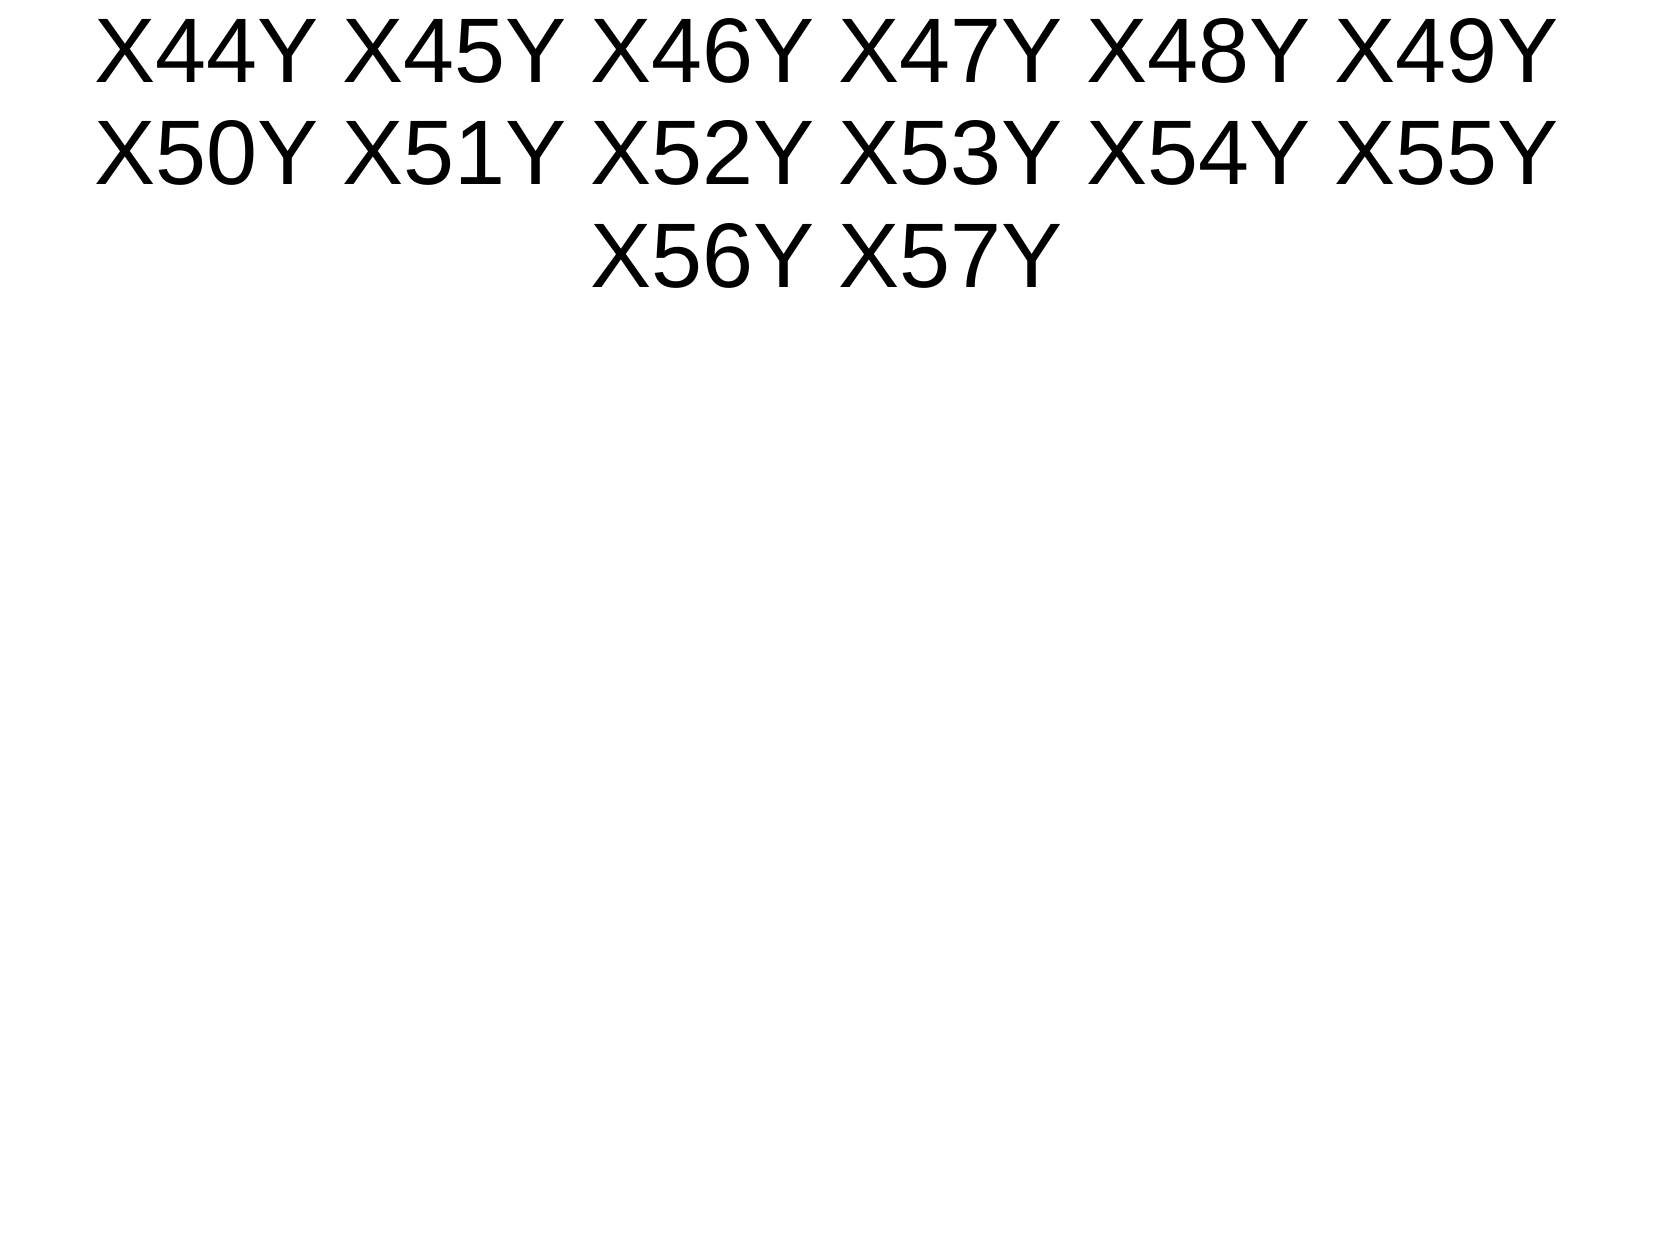

# X44Y X45Y X46Y X47Y X48Y X49Y X50Y X51Y X52Y X53Y X54Y X55Y X56Y X57Y